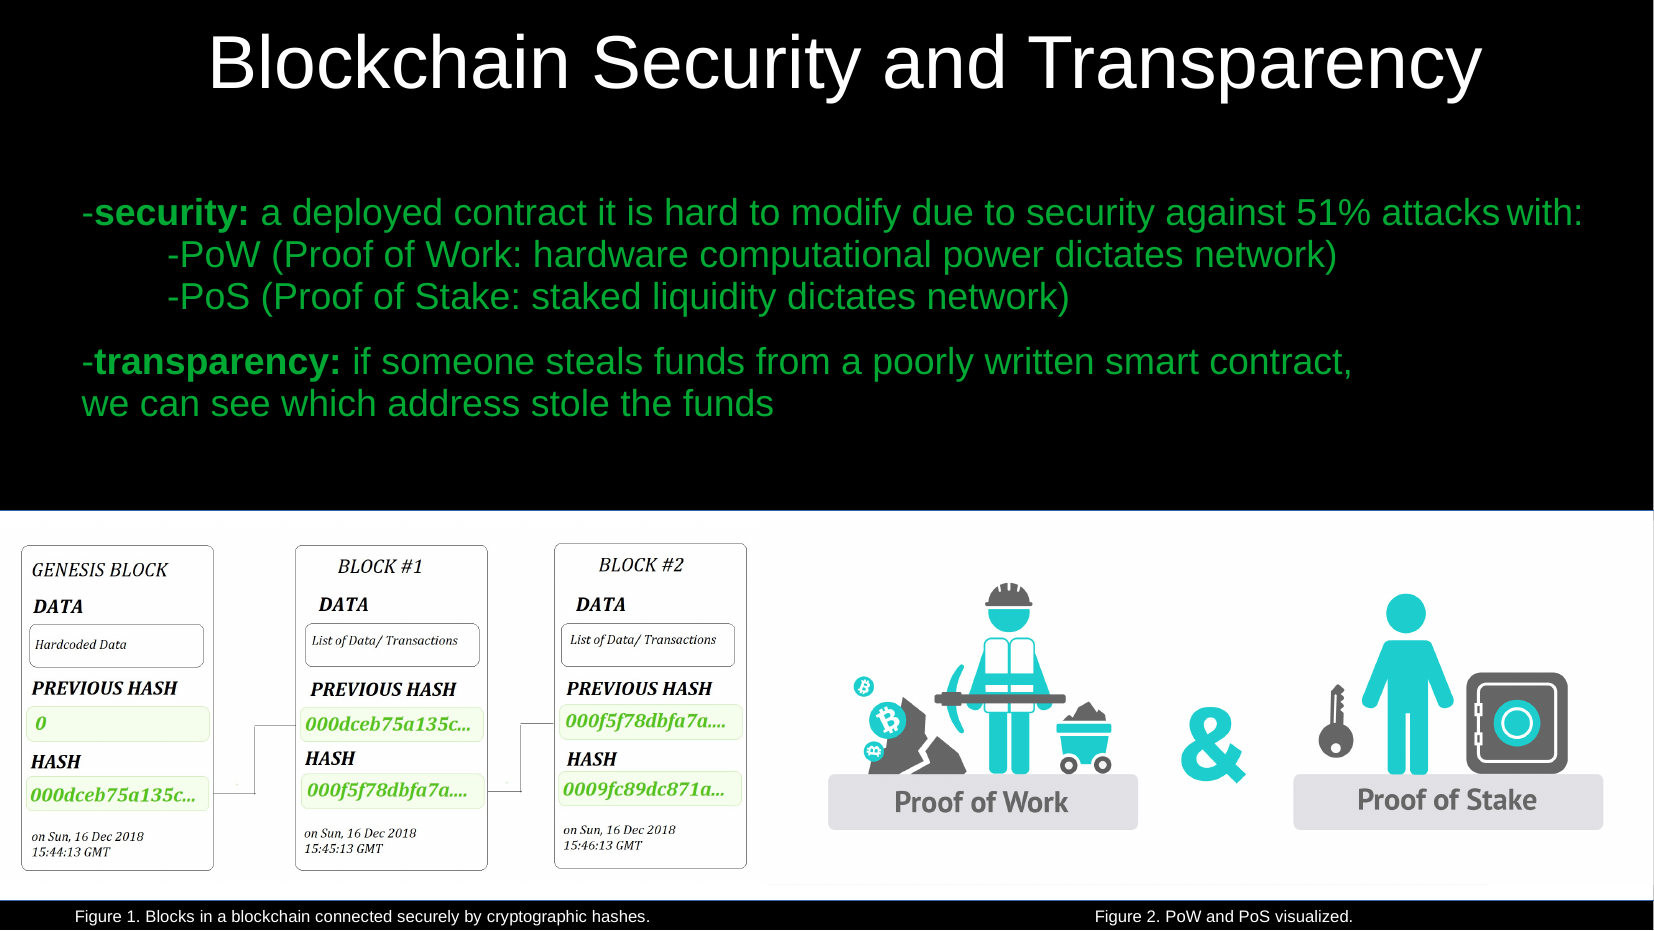

# Blockchain Security and Transparency
-security: a deployed contract it is hard to modify due to security against 51% attacks	with:	 -PoW (Proof of Work: hardware computational power dictates network) 					 -PoS (Proof of Stake: staked liquidity dictates network)
-transparency: if someone steals funds from a poorly written smart contract,				 we can see which address stole the funds
Figure 1. Blocks in a blockchain connected securely by cryptographic hashes.
Figure 2. PoW and PoS visualized.